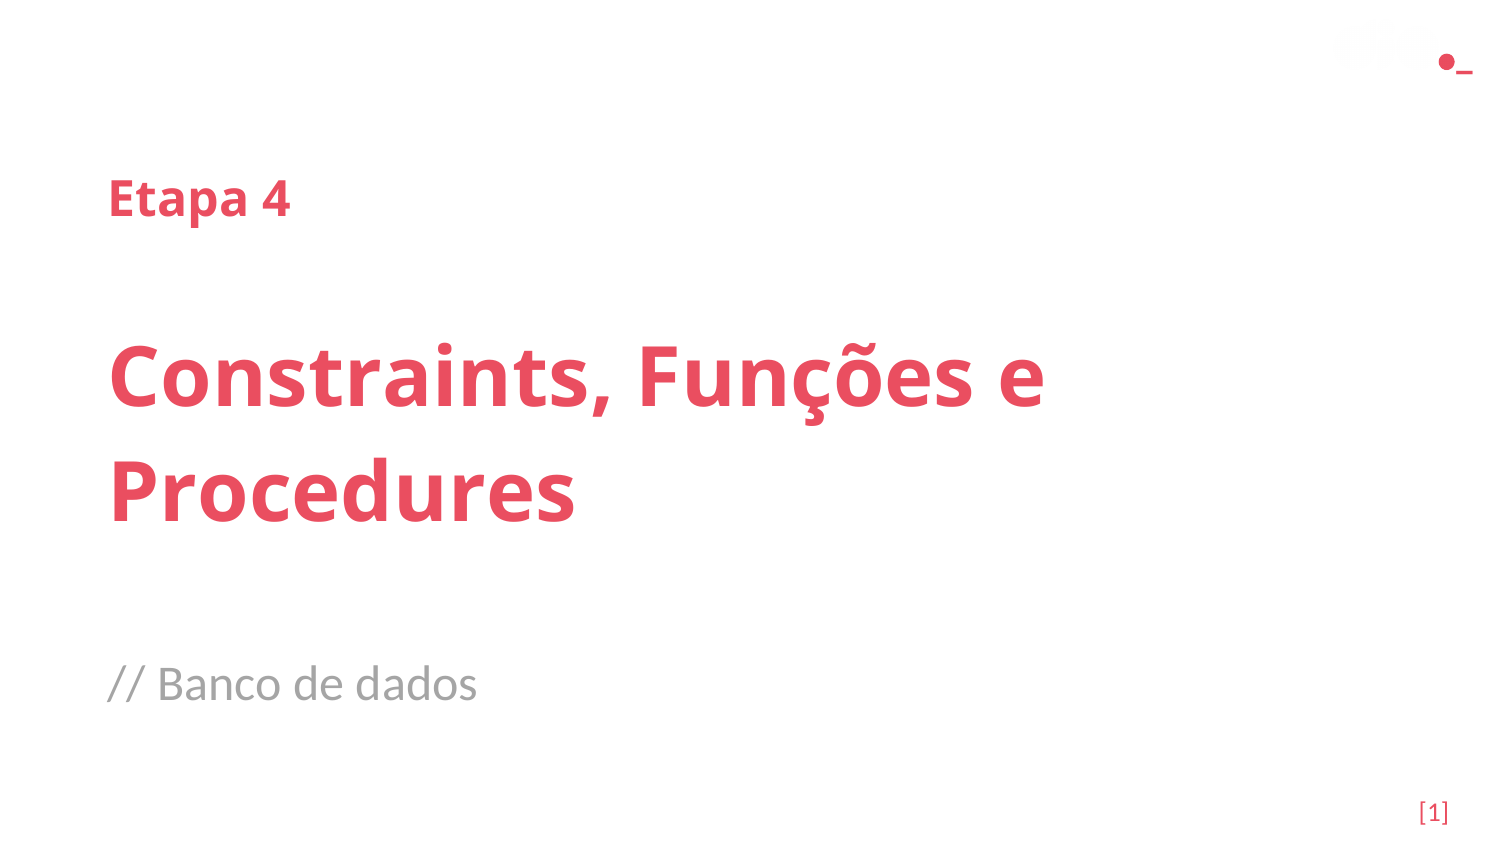

Etapa 4
Constraints, Funções e Procedures
// Banco de dados